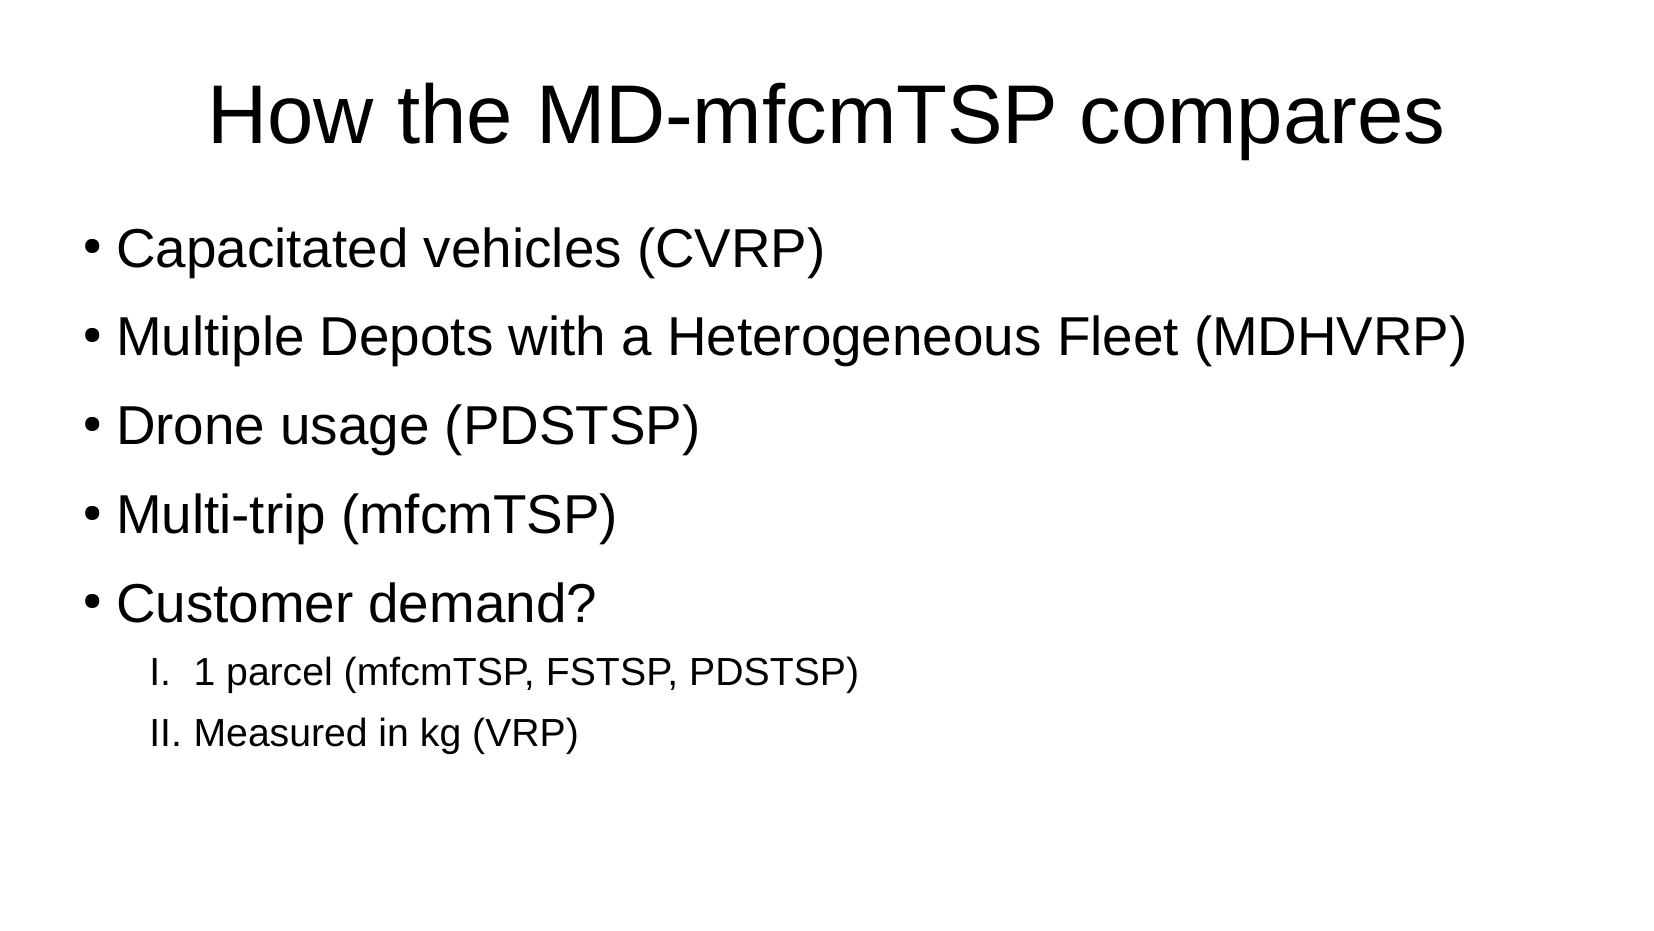

# How the MD-mfcmTSP compares
Capacitated vehicles (CVRP)
Multiple Depots with a Heterogeneous Fleet (MDHVRP)
Drone usage (PDSTSP)
Multi-trip (mfcmTSP)
Customer demand?
 1 parcel (mfcmTSP, FSTSP, PDSTSP)
 Measured in kg (VRP)